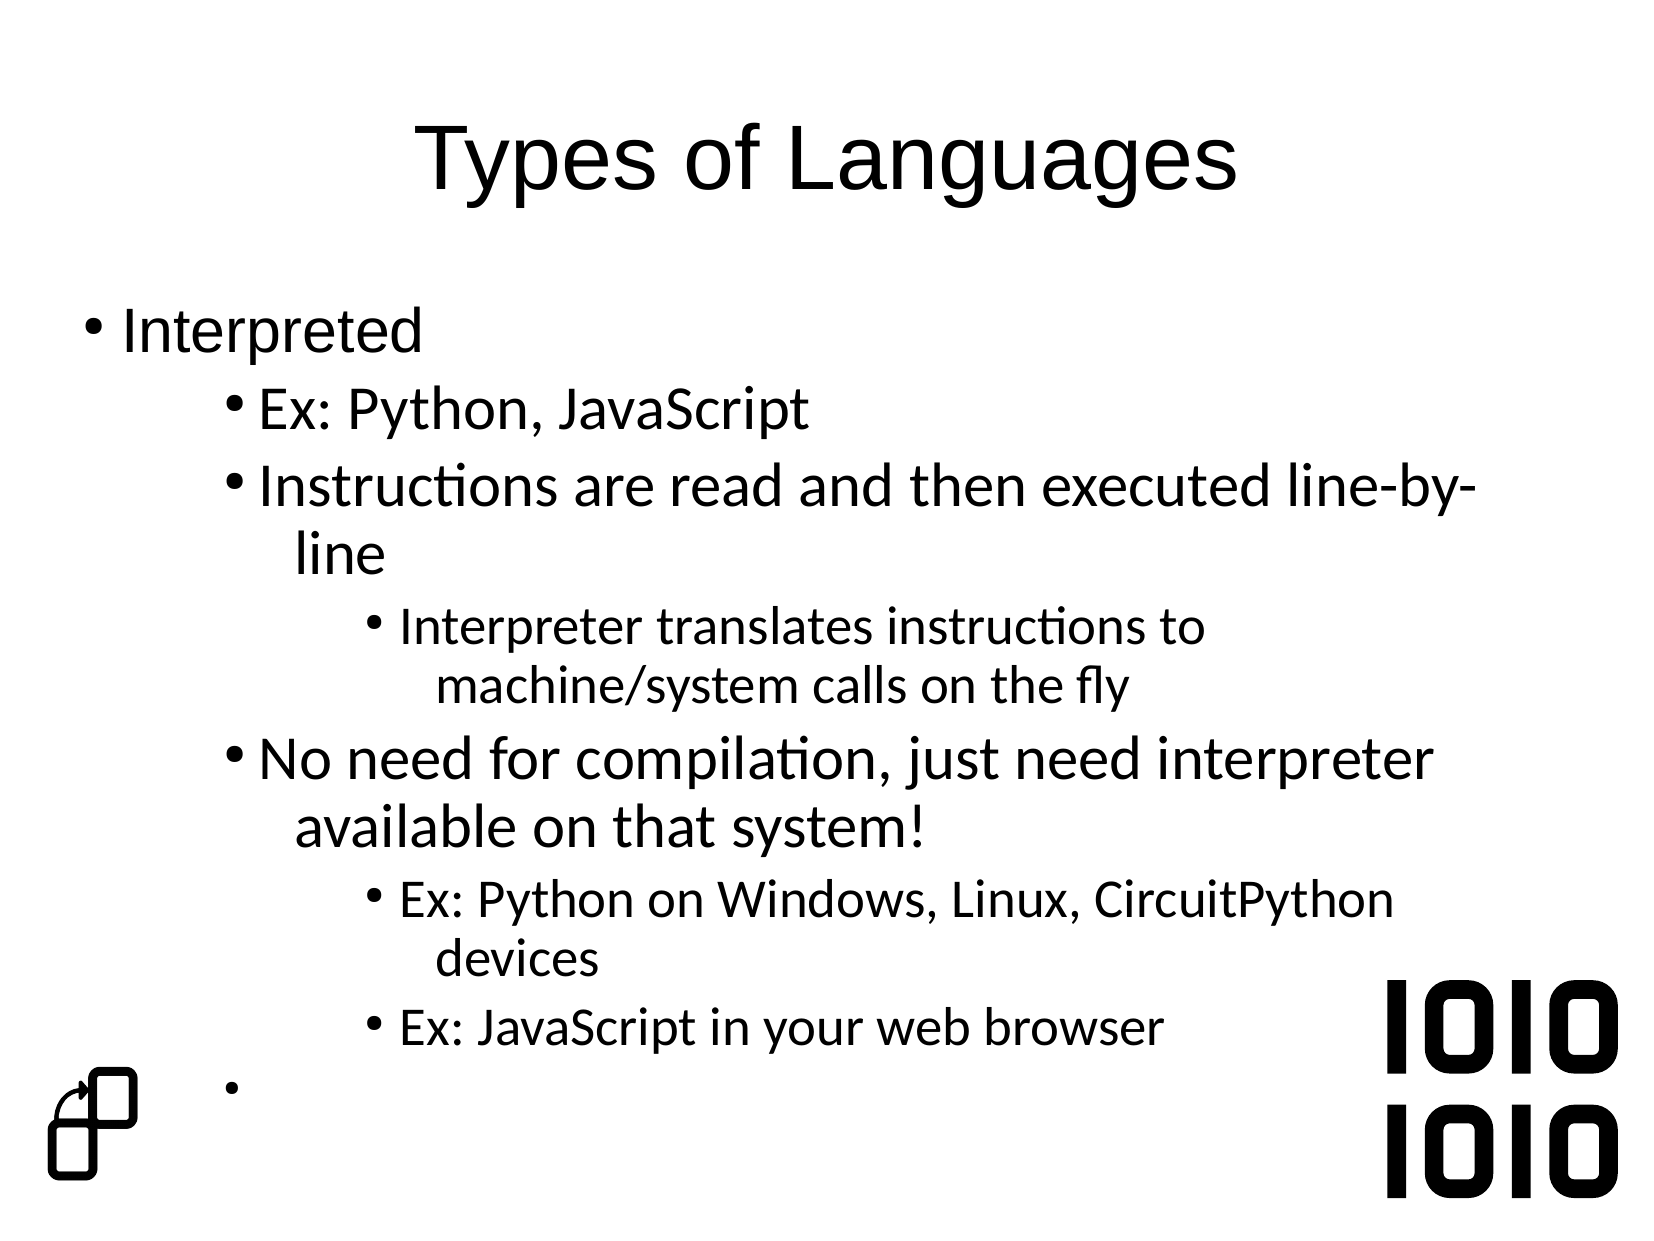

Types of Languages
# Interpreted
Ex: Python, JavaScript
Instructions are read and then executed line-by-line
Interpreter translates instructions to machine/system calls on the fly
No need for compilation, just need interpreter available on that system!
Ex: Python on Windows, Linux, CircuitPython devices
Ex: JavaScript in your web browser